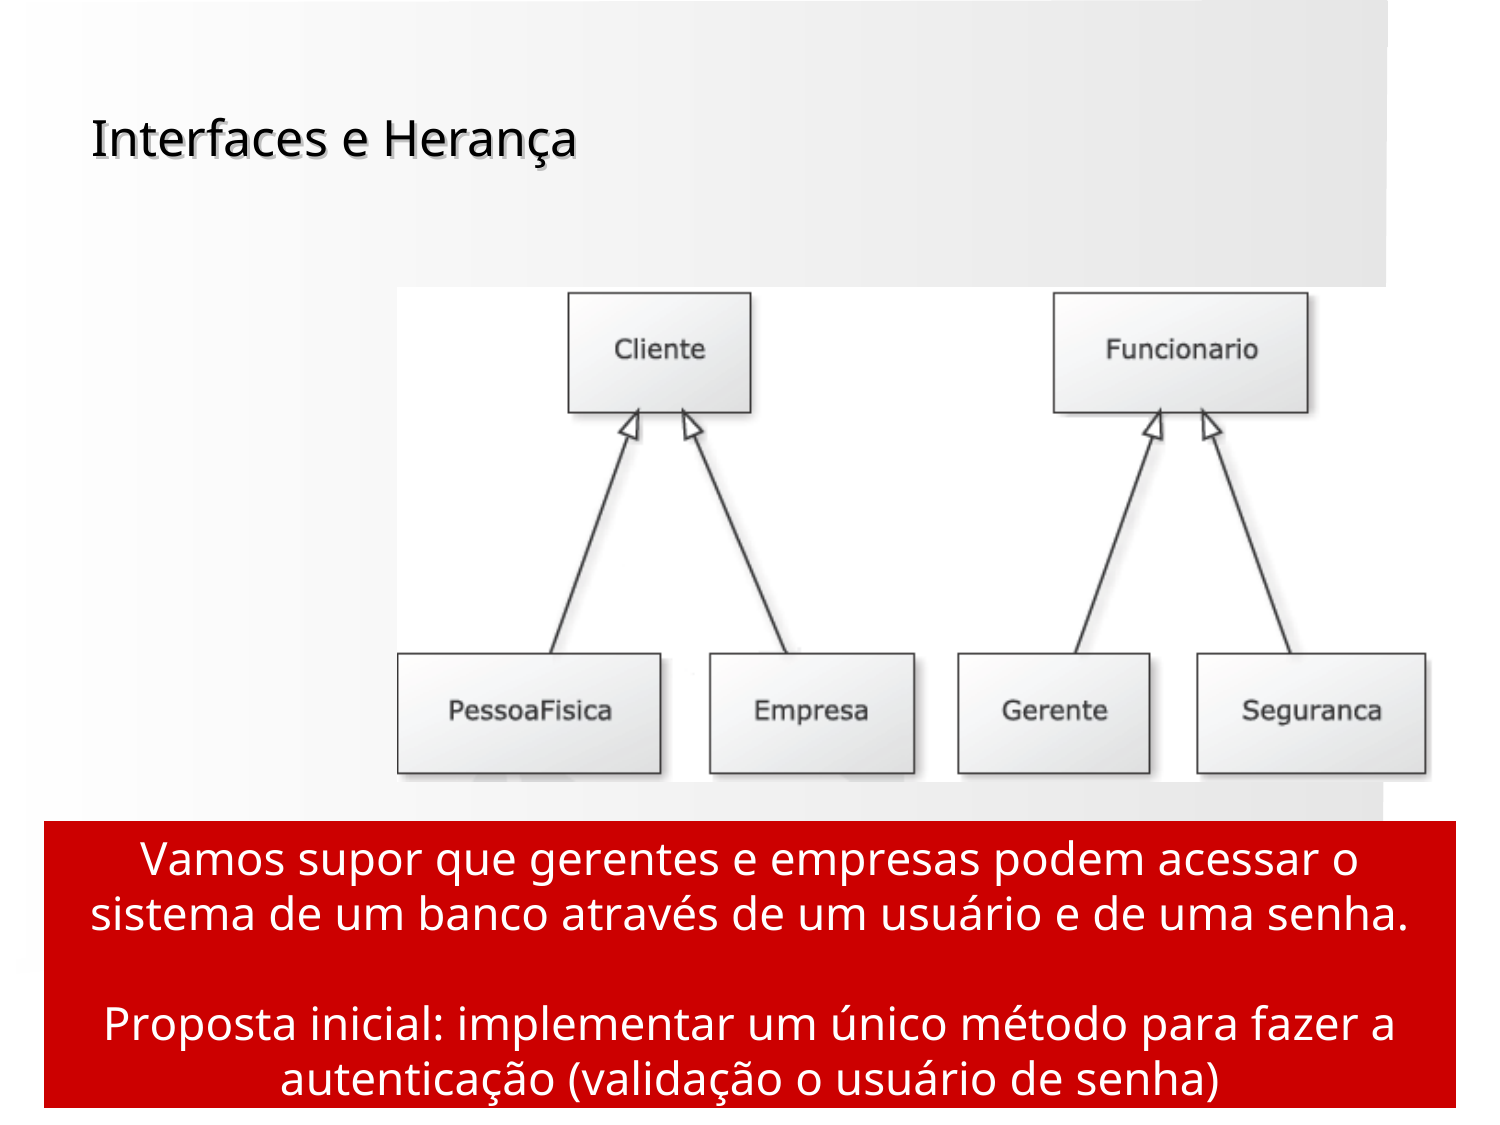

# Interfaces e Herança
Vamos supor que gerentes e empresas podem acessar o sistema de um banco através de um usuário e de uma senha.
Proposta inicial: implementar um único método para fazer a autenticação (validação o usuário de senha)